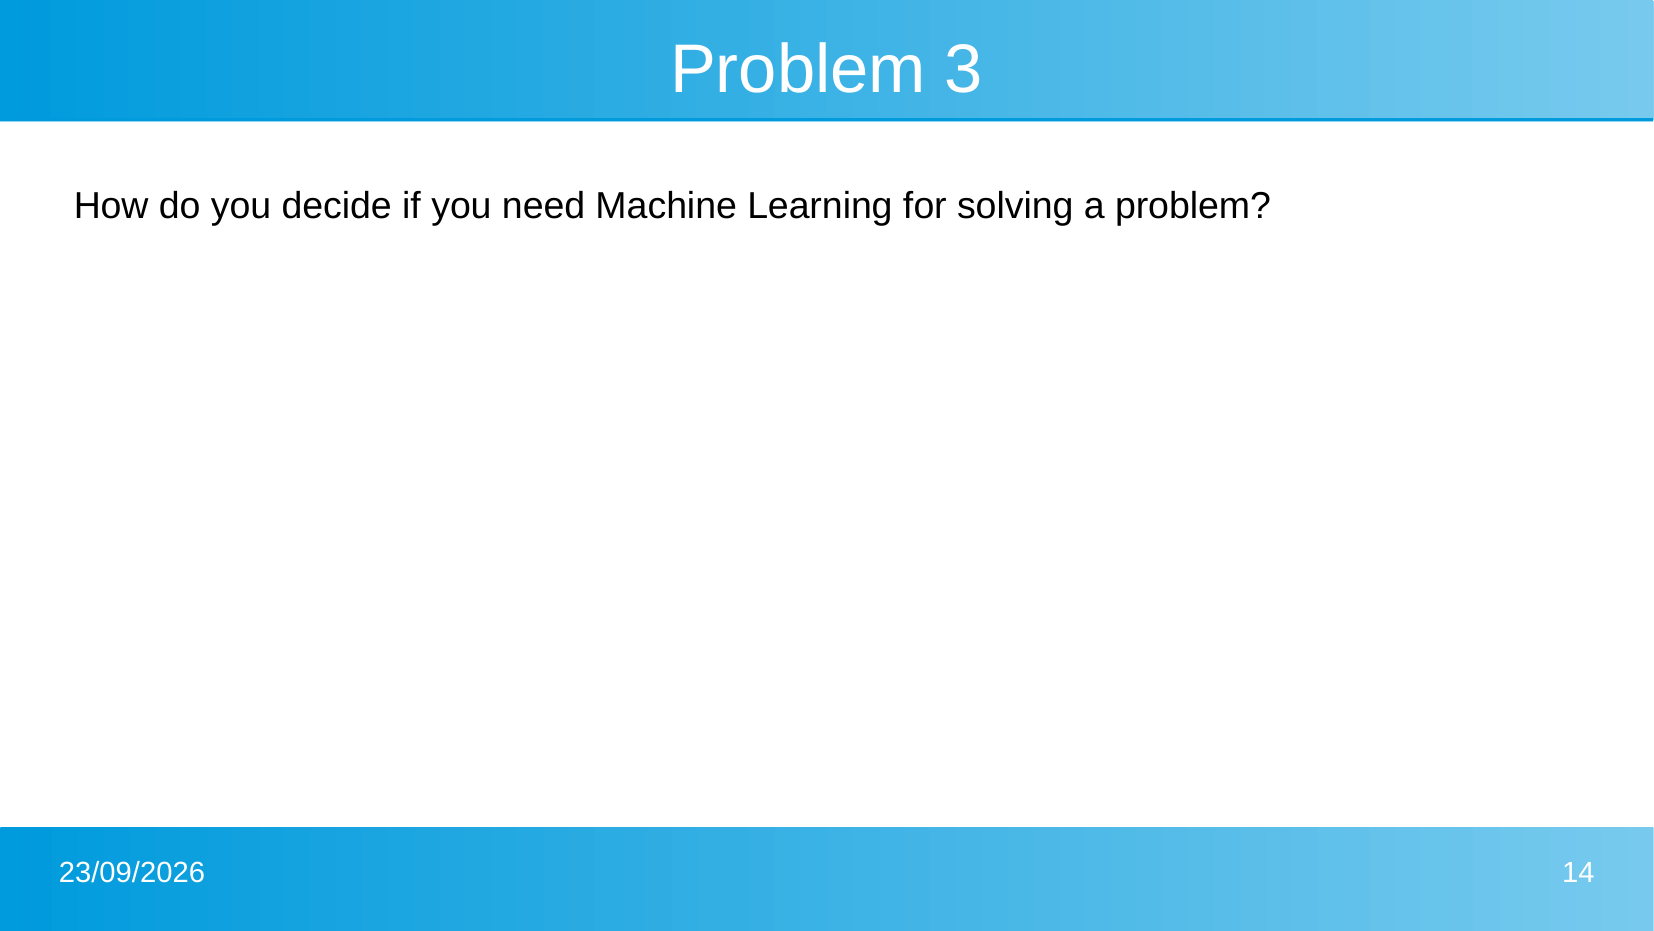

# Problem 3
How do you decide if you need Machine Learning for solving a problem?
14